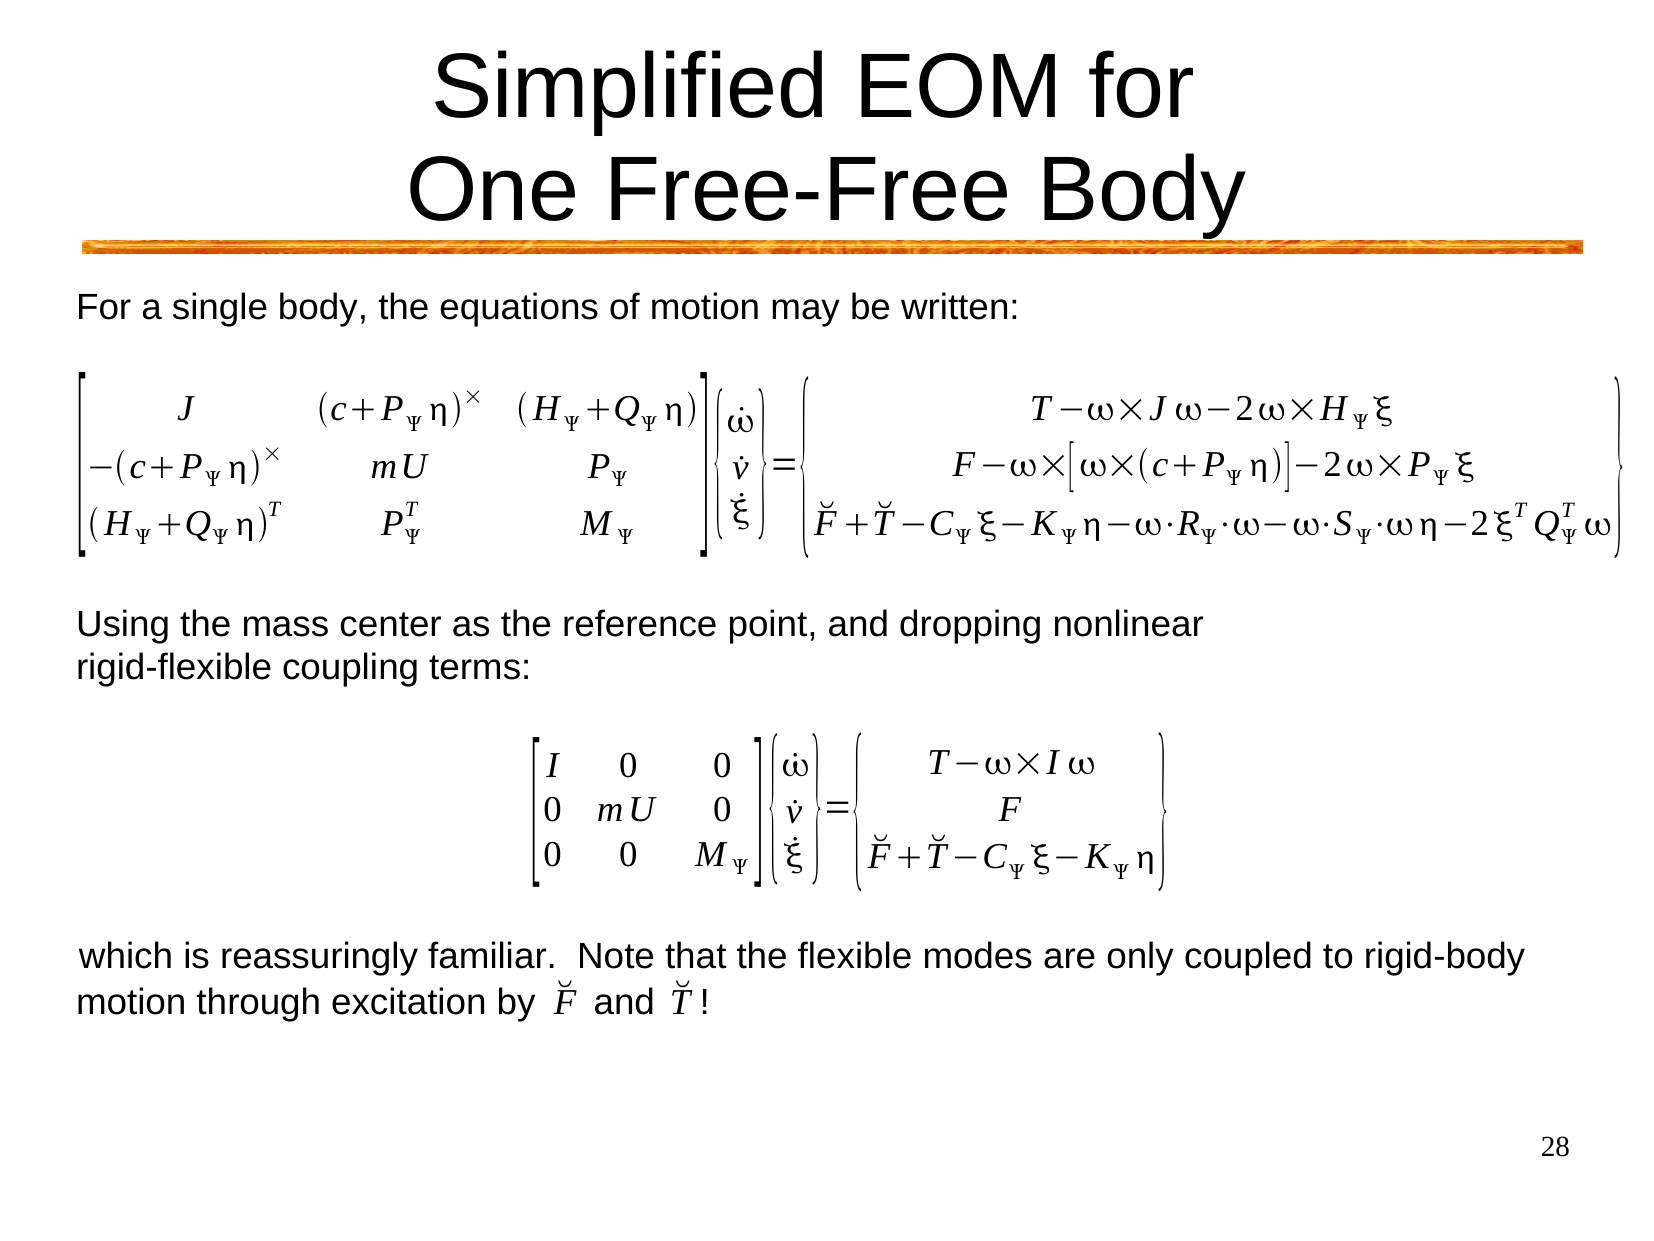

# Simplified EOM for One Free-Free Body
28